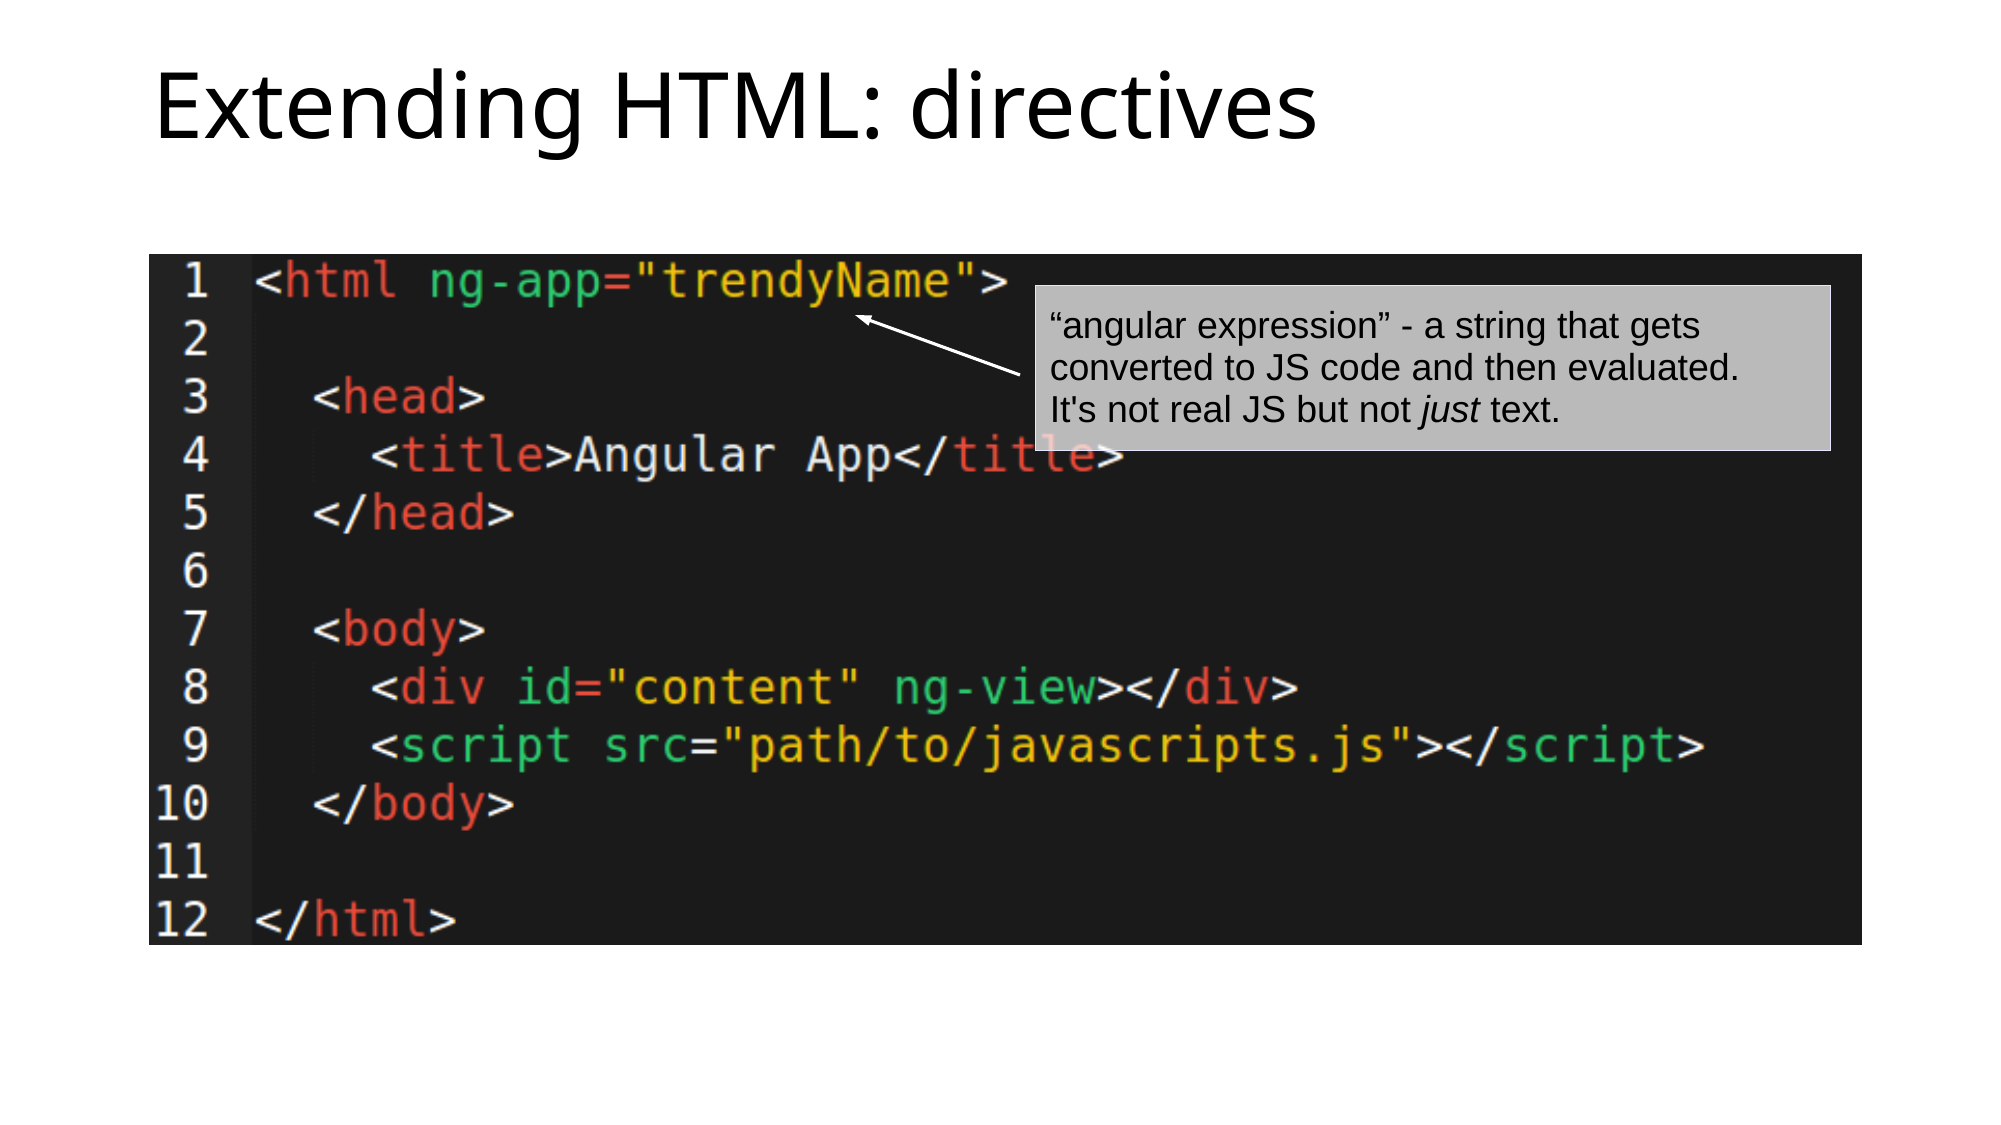

# Extending HTML: directives
“angular expression” - a string that gets
converted to JS code and then evaluated.
It's not real JS but not just text.